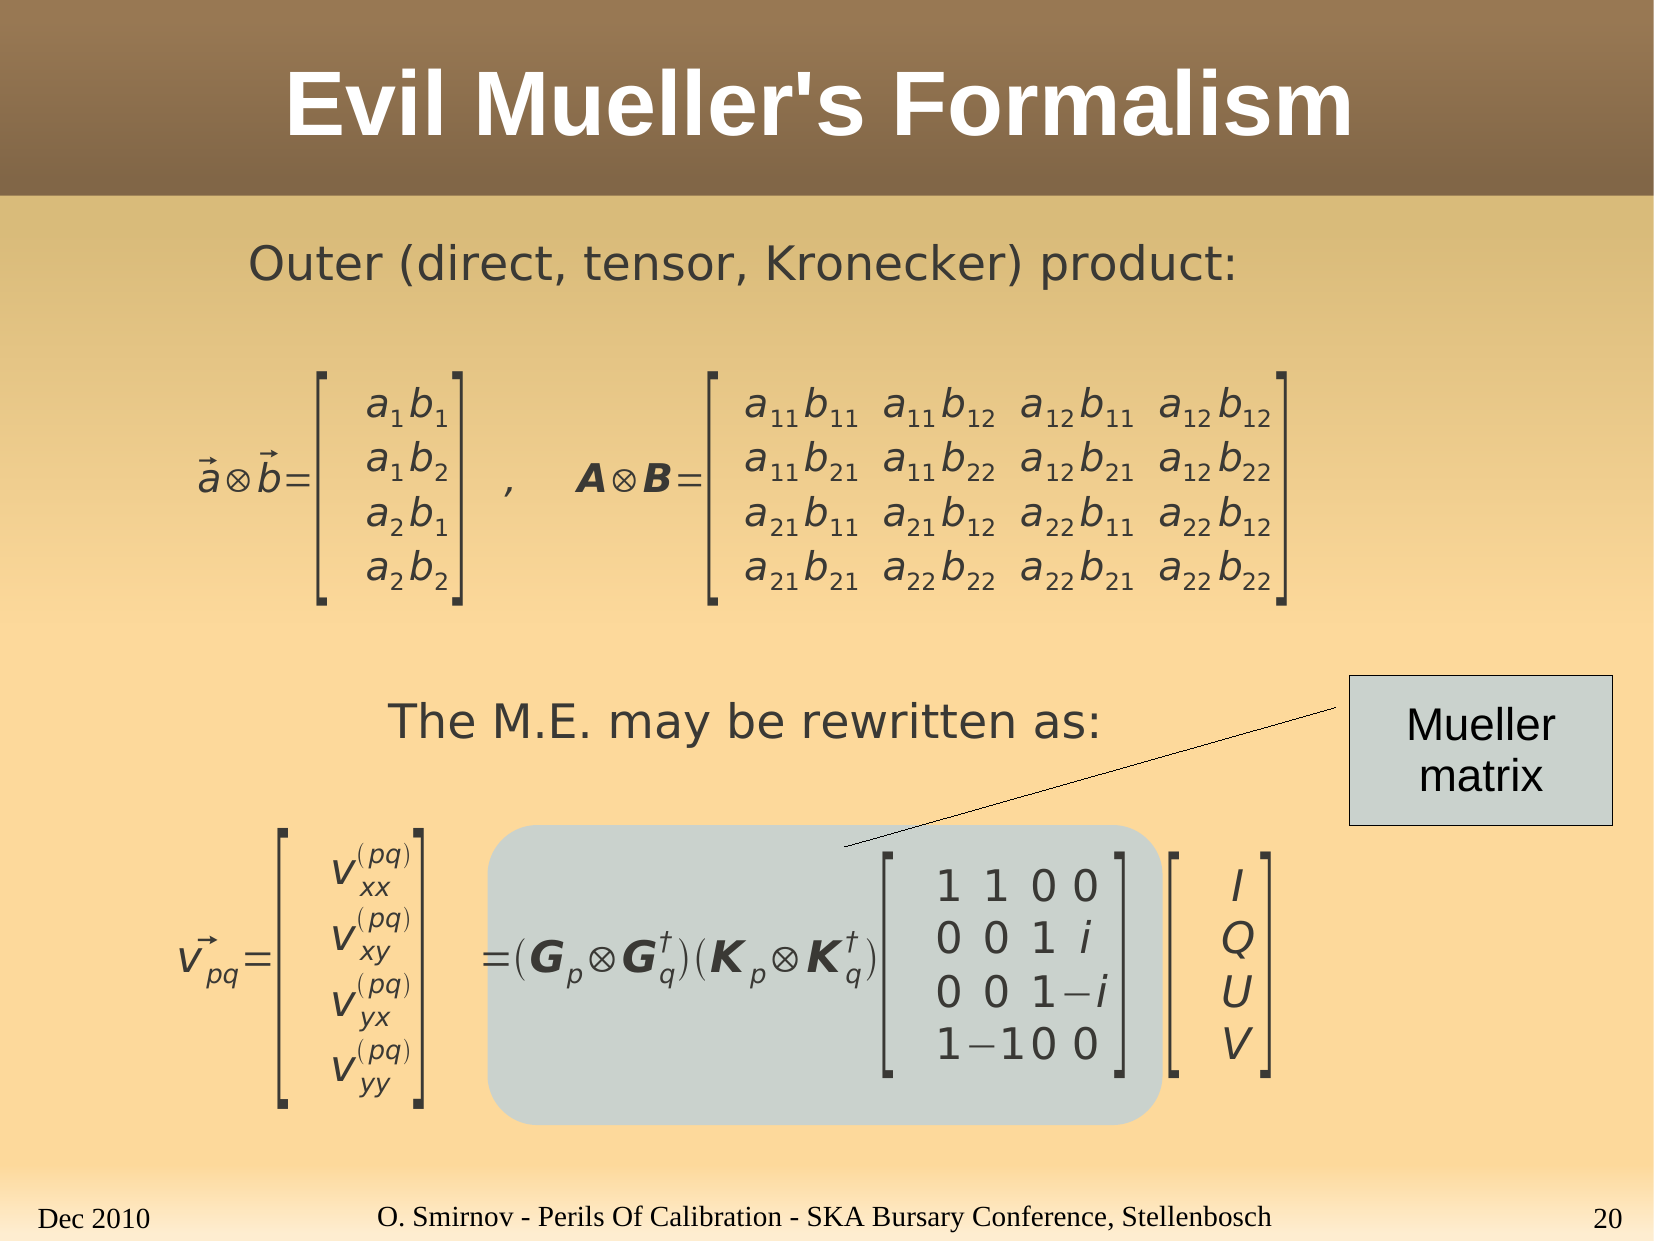

# Evil Mueller's Formalism
Mueller
matrix
O. Smirnov - Perils Of Calibration - SKA Bursary Conference, Stellenbosch
Dec 2010
20